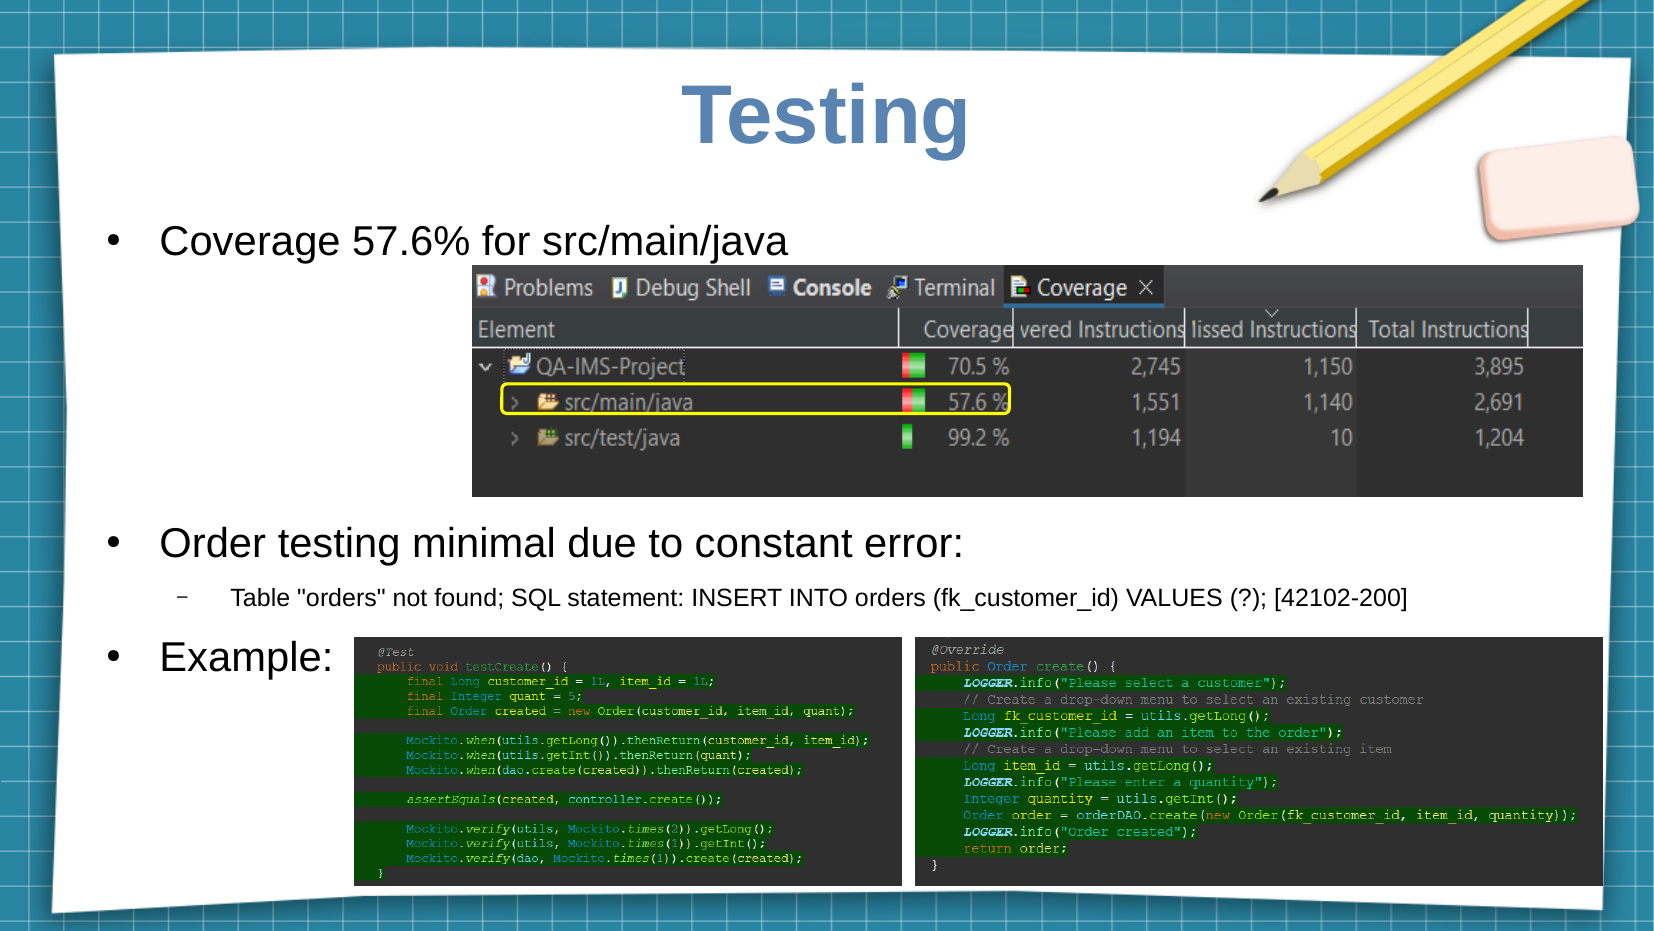

Testing
# Coverage 57.6% for src/main/java
Order testing minimal due to constant error:
Table "orders" not found; SQL statement: INSERT INTO orders (fk_customer_id) VALUES (?); [42102-200]
Example: